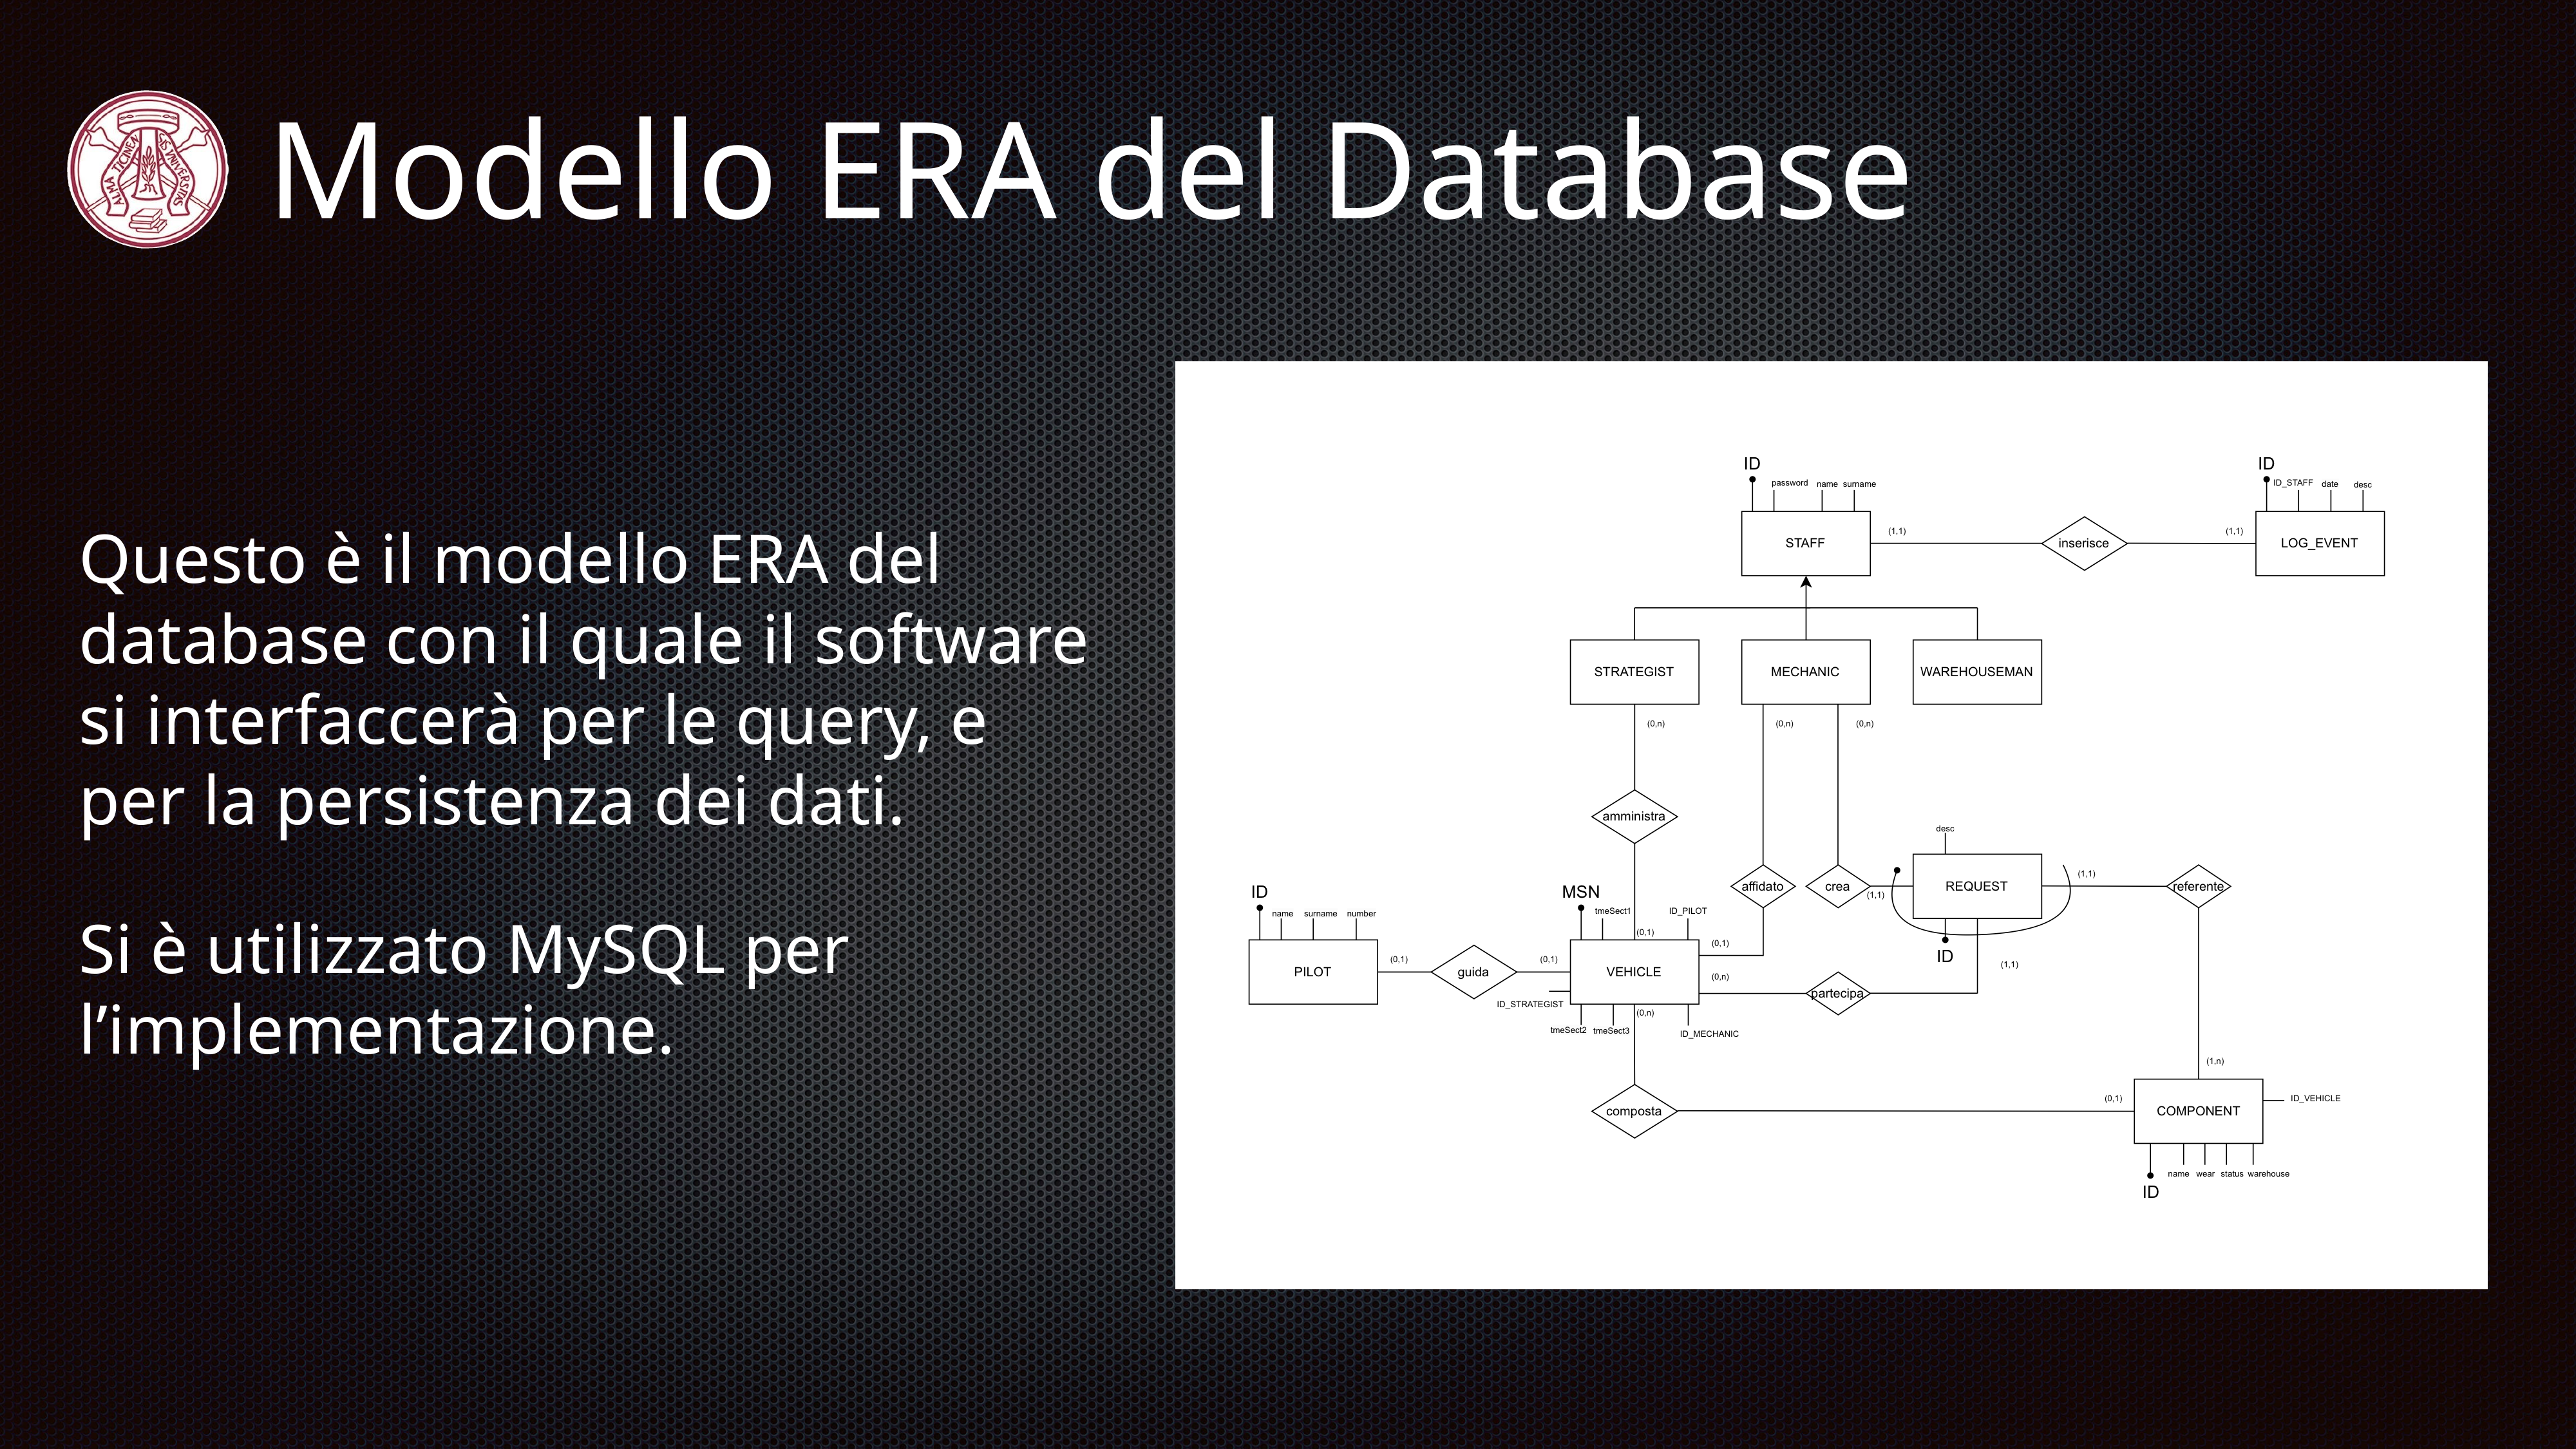

# Modello ERA del Database
Questo è il modello ERA del database con il quale il software si interfaccerà per le query, e per la persistenza dei dati.
Si è utilizzato MySQL per l’implementazione.